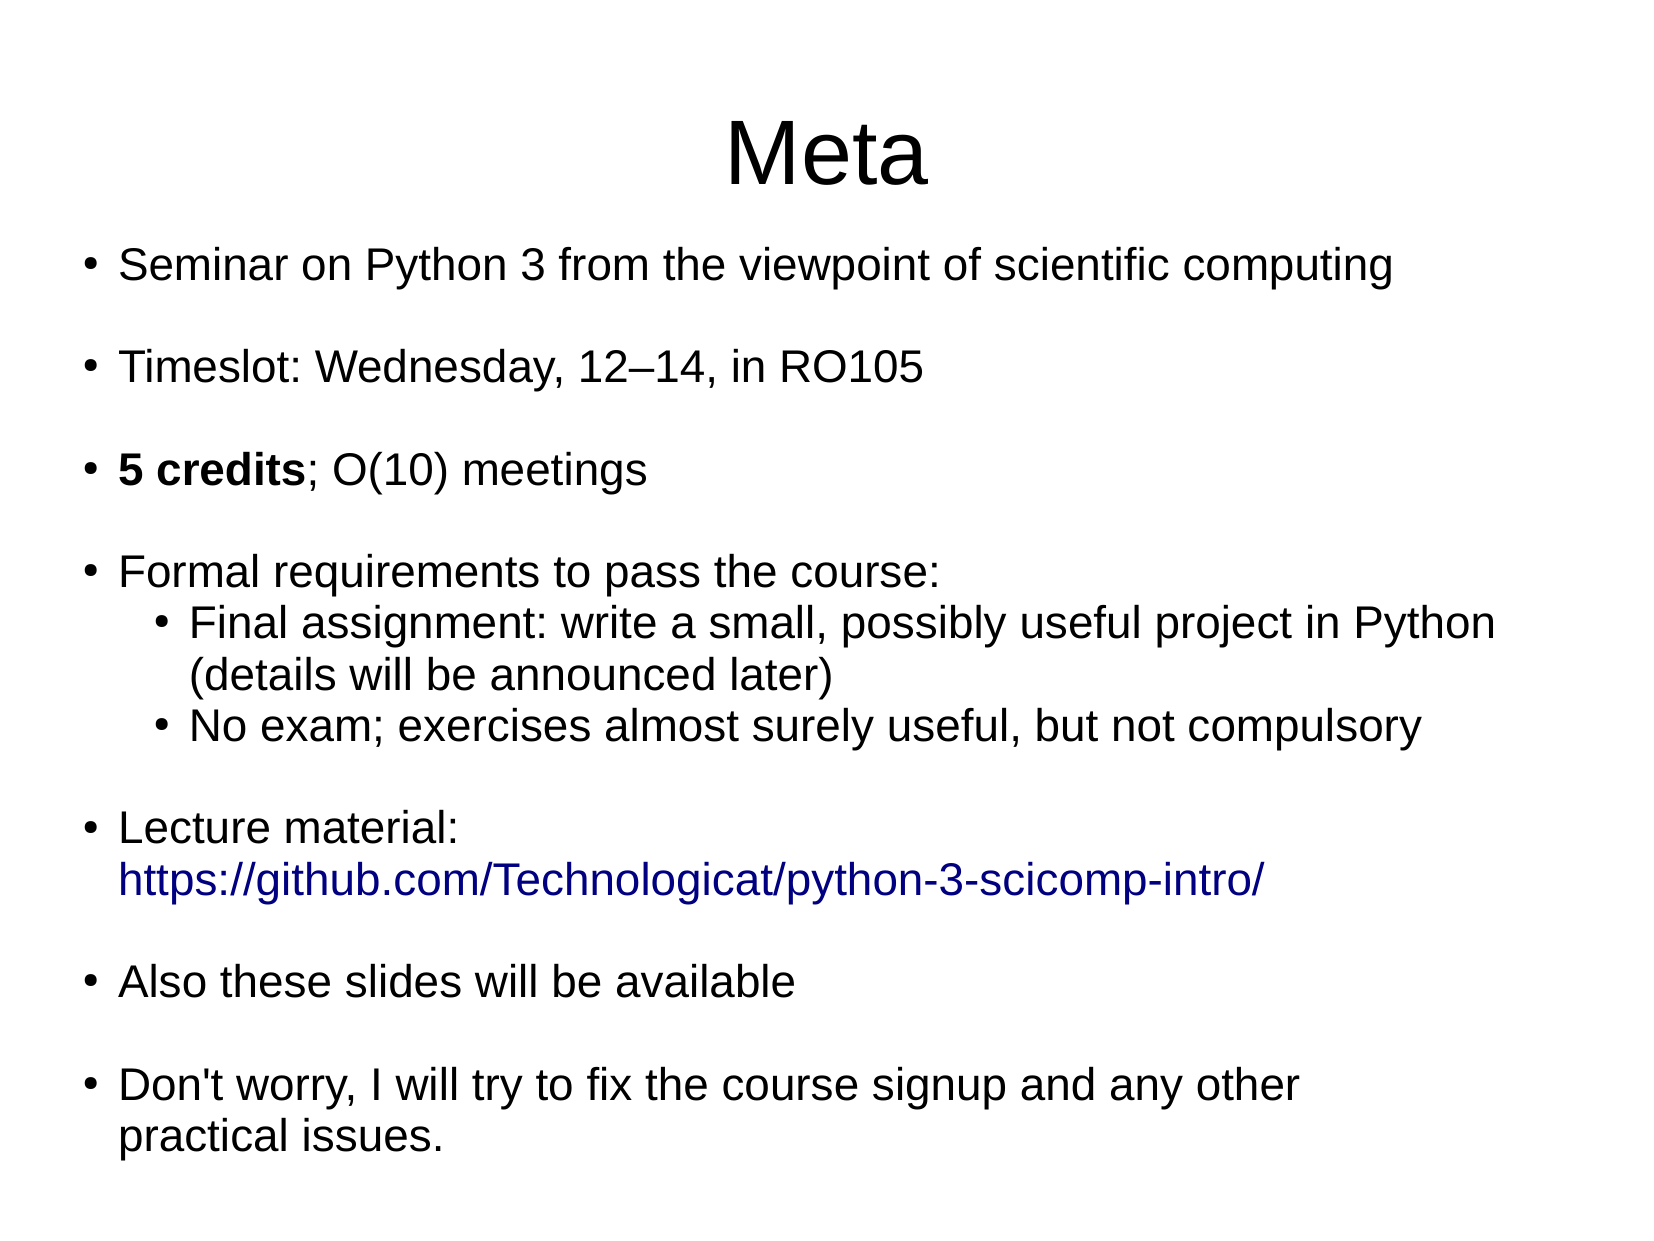

# Meta
Seminar on Python 3 from the viewpoint of scientific computing
Timeslot: Wednesday, 12–14, in RO105
5 credits; O(10) meetings
Formal requirements to pass the course:
Final assignment: write a small, possibly useful project in Python
(details will be announced later)
No exam; exercises almost surely useful, but not compulsory
Lecture material:
https://github.com/Technologicat/python-3-scicomp-intro/
Also these slides will be available
Don't worry, I will try to fix the course signup and any other
practical issues.